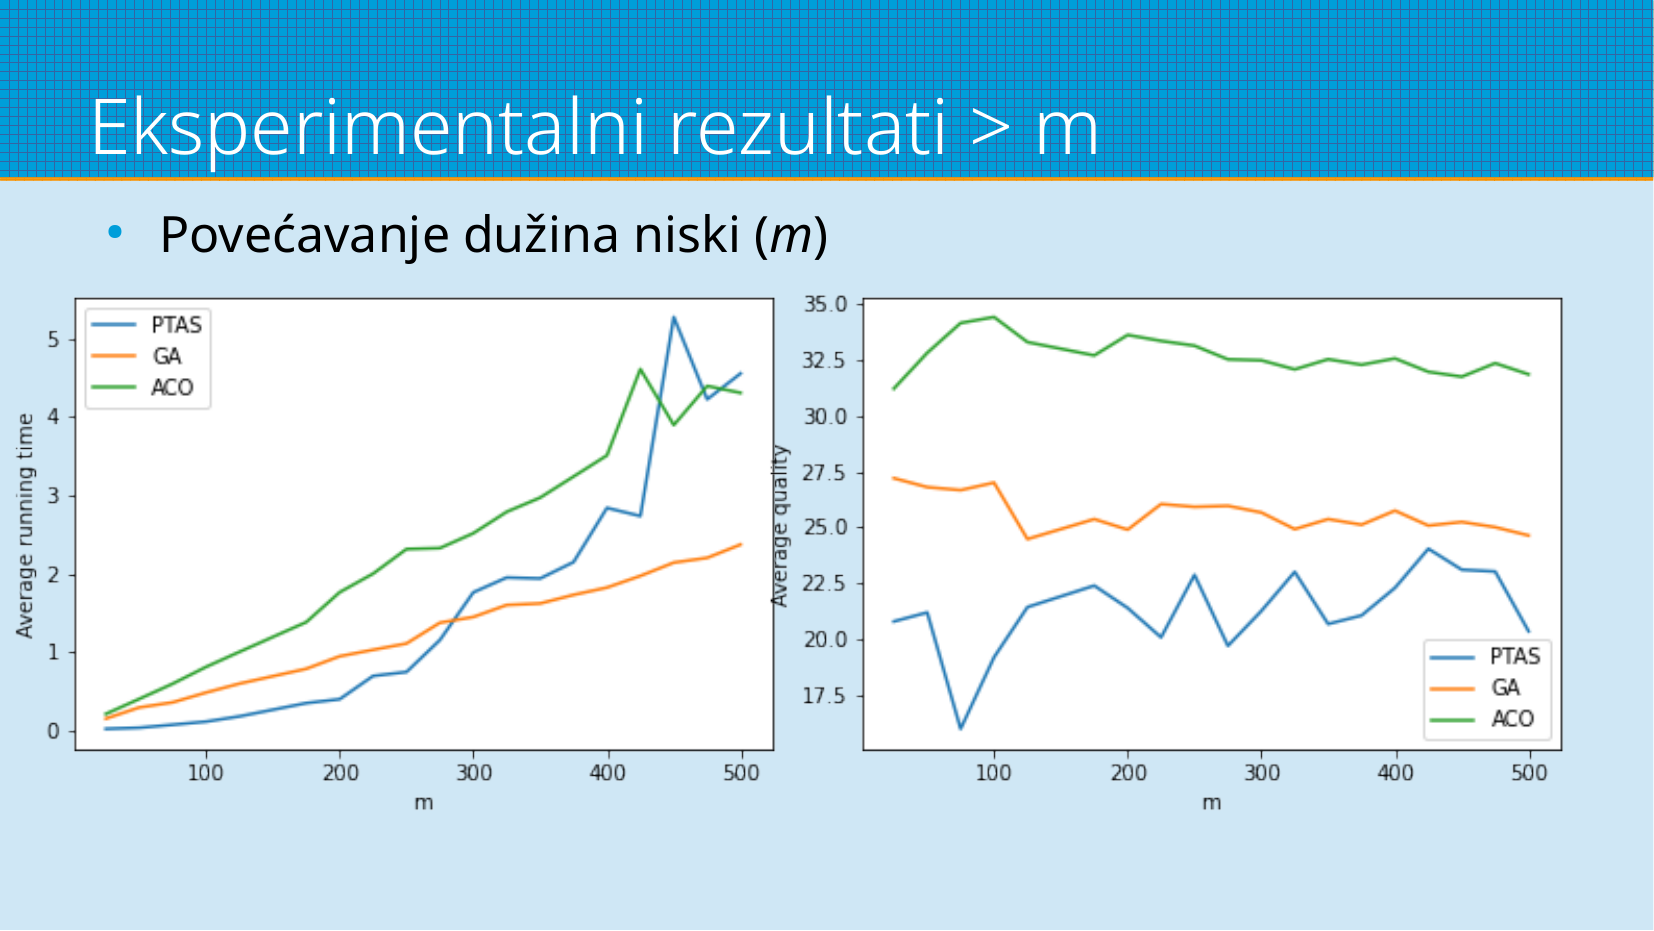

# Eksperimentalni rezultati > m
Povećavanje dužina niski (m)